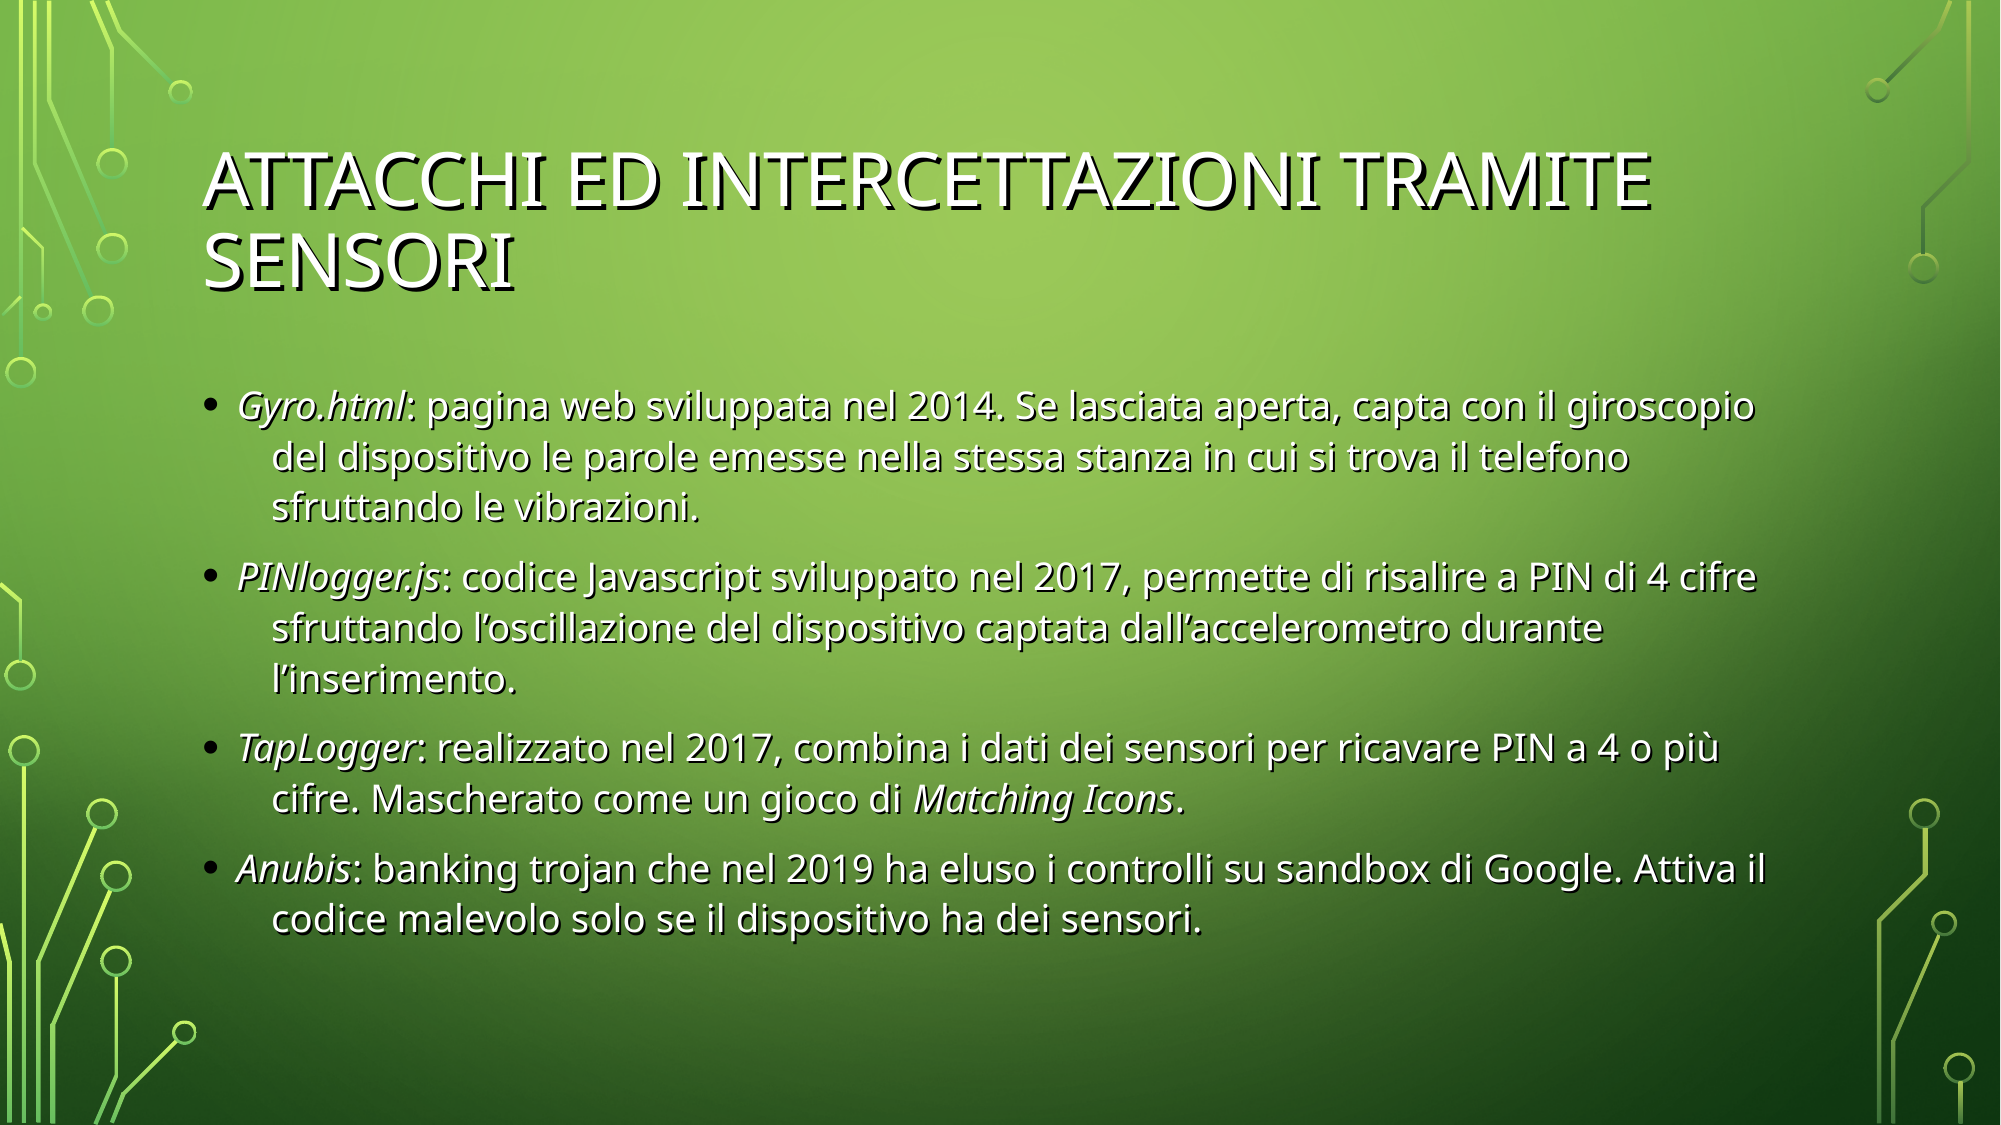

# Attacchi ed Intercettazioni tramite sensori
Gyro.html: pagina web sviluppata nel 2014. Se lasciata aperta, capta con il giroscopio del dispositivo le parole emesse nella stessa stanza in cui si trova il telefono sfruttando le vibrazioni.
PINlogger.js: codice Javascript sviluppato nel 2017, permette di risalire a PIN di 4 cifre sfruttando l’oscillazione del dispositivo captata dall’accelerometro durante l’inserimento.
TapLogger: realizzato nel 2017, combina i dati dei sensori per ricavare PIN a 4 o più cifre. Mascherato come un gioco di Matching Icons.
Anubis: banking trojan che nel 2019 ha eluso i controlli su sandbox di Google. Attiva il codice malevolo solo se il dispositivo ha dei sensori.